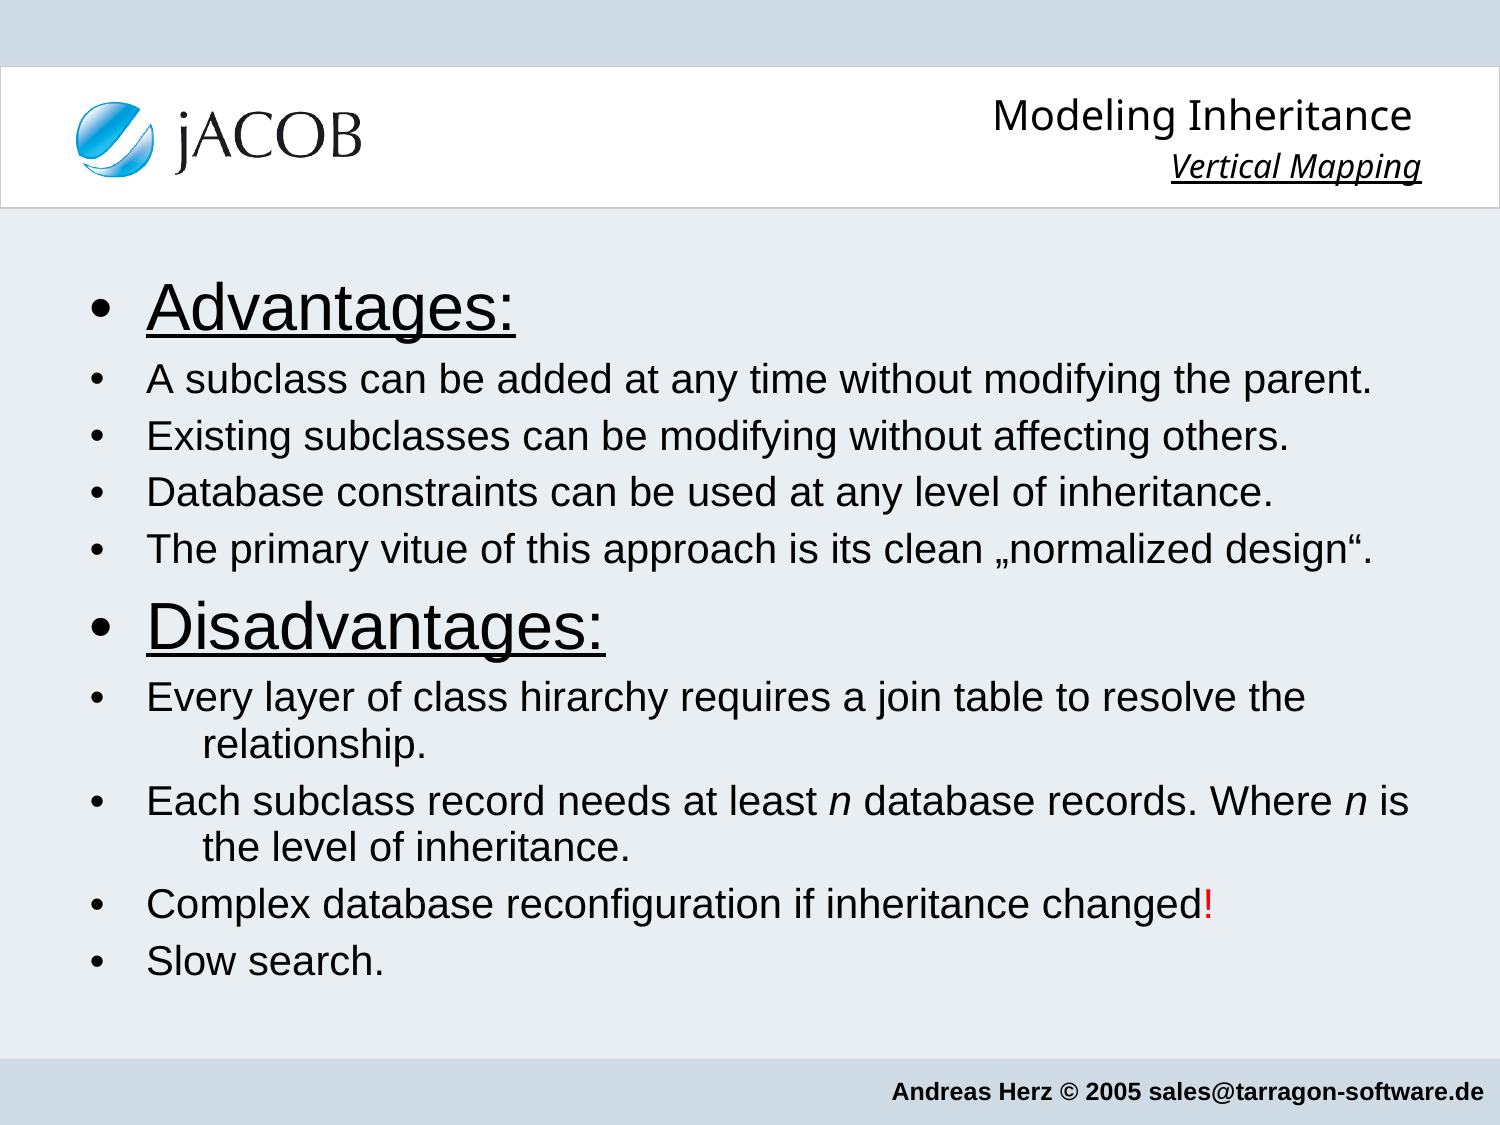

# Modeling Inheritance Vertical Mapping
Advantages:
A subclass can be added at any time without modifying the parent.
Existing subclasses can be modifying without affecting others.
Database constraints can be used at any level of inheritance.
The primary vitue of this approach is its clean „normalized design“.
Disadvantages:
Every layer of class hirarchy requires a join table to resolve the relationship.
Each subclass record needs at least n database records. Where n is the level of inheritance.
Complex database reconfiguration if inheritance changed!
Slow search.
Andreas Herz © 2005 sales@tarragon-software.de